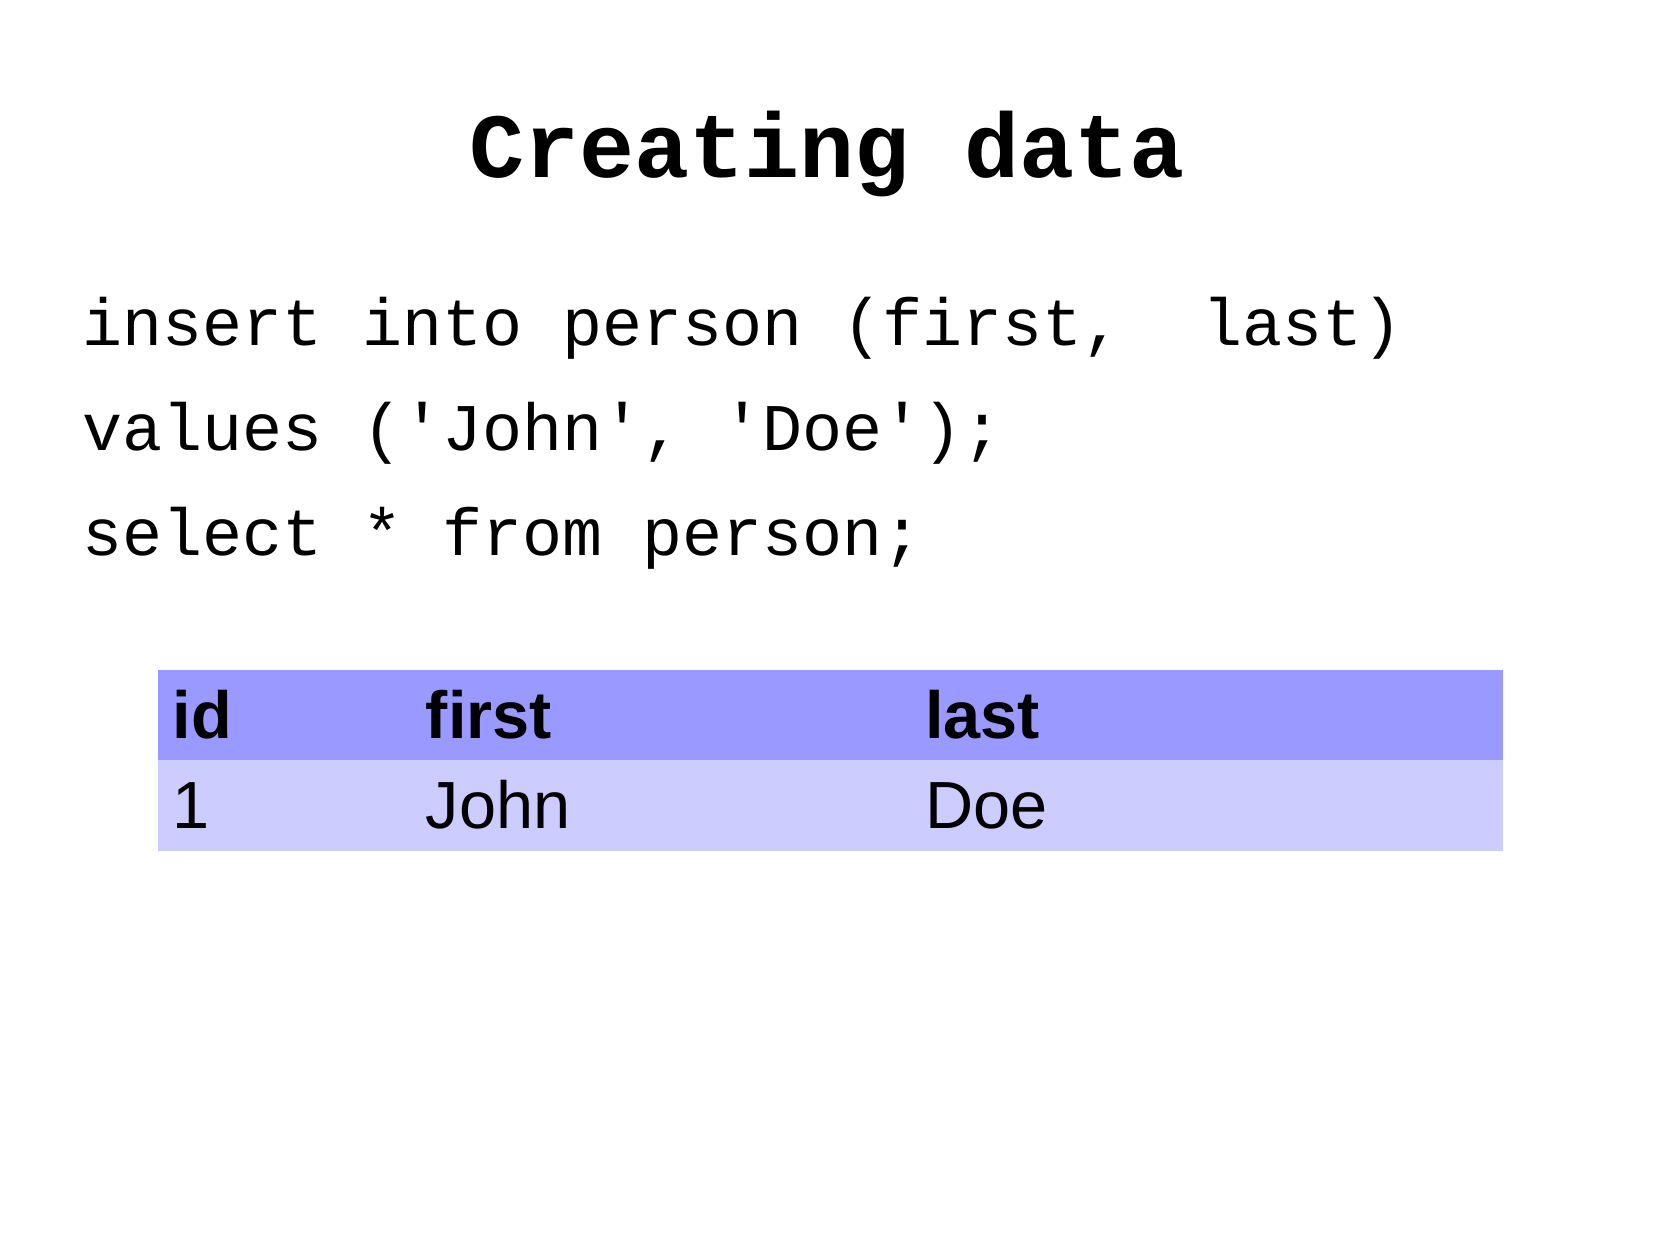

# Creating data
insert into person (first, last)
values ('John', 'Doe');
select * from person;
| id | first | last |
| --- | --- | --- |
| 1 | John | Doe |